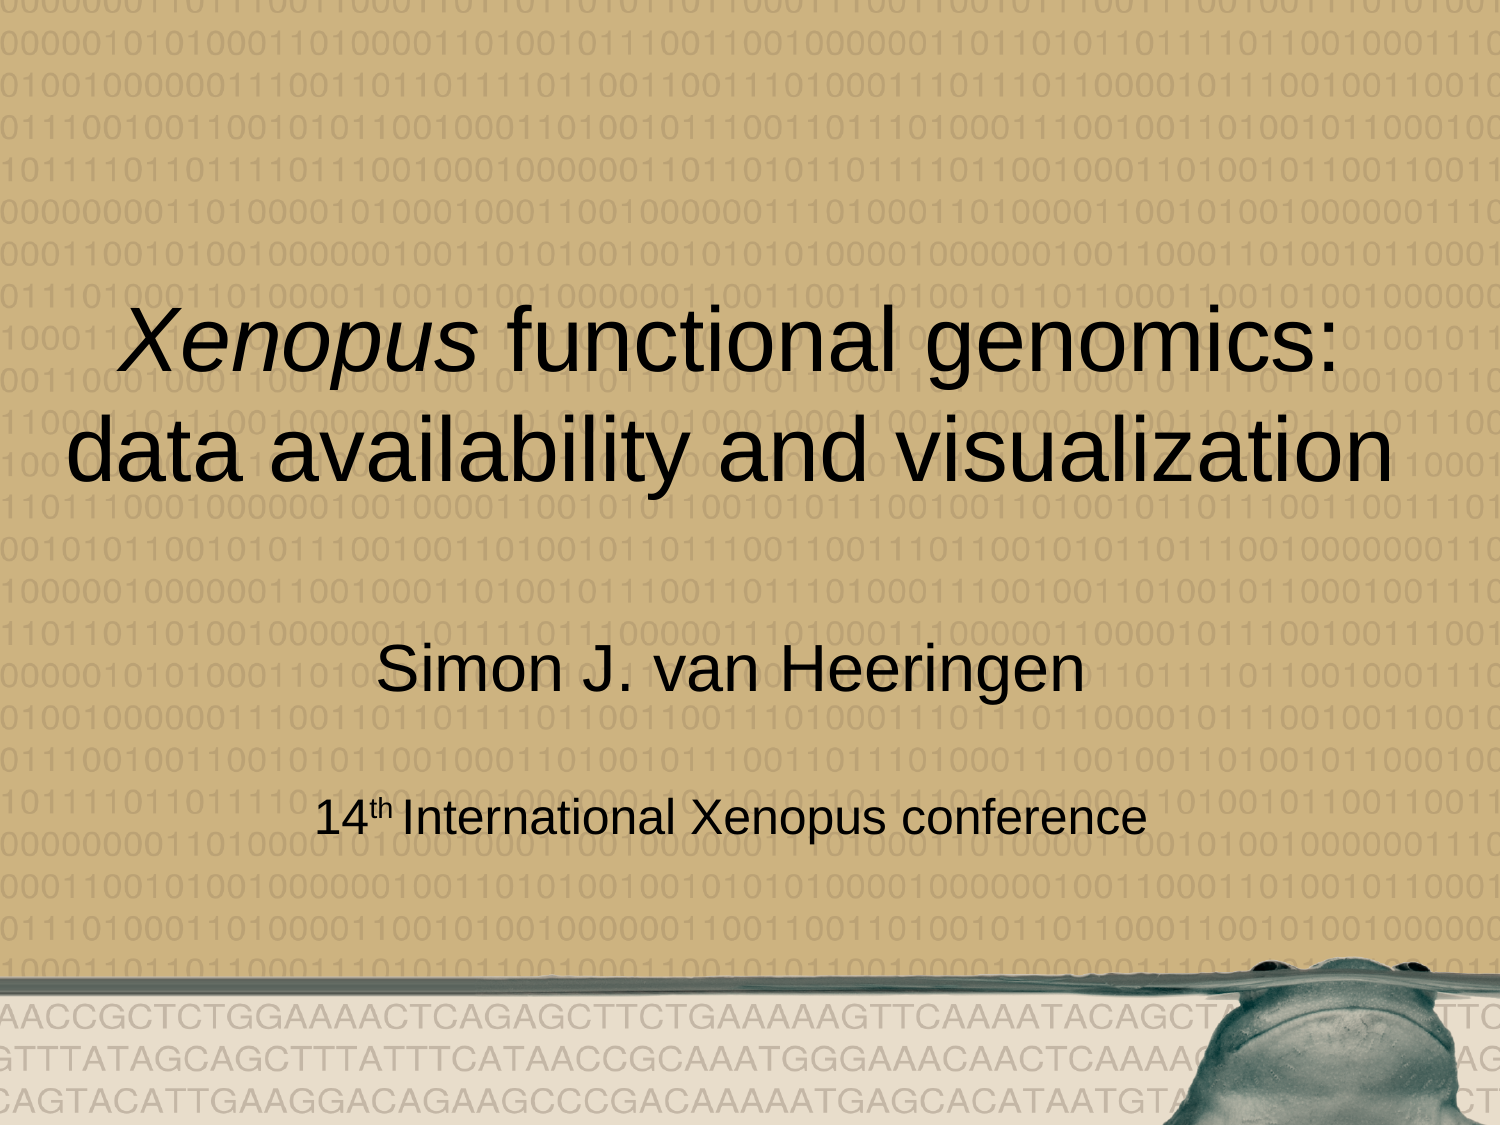

Xenopus functional genomics:
data availability and visualization
Simon J. van Heeringen
14th International Xenopus conference